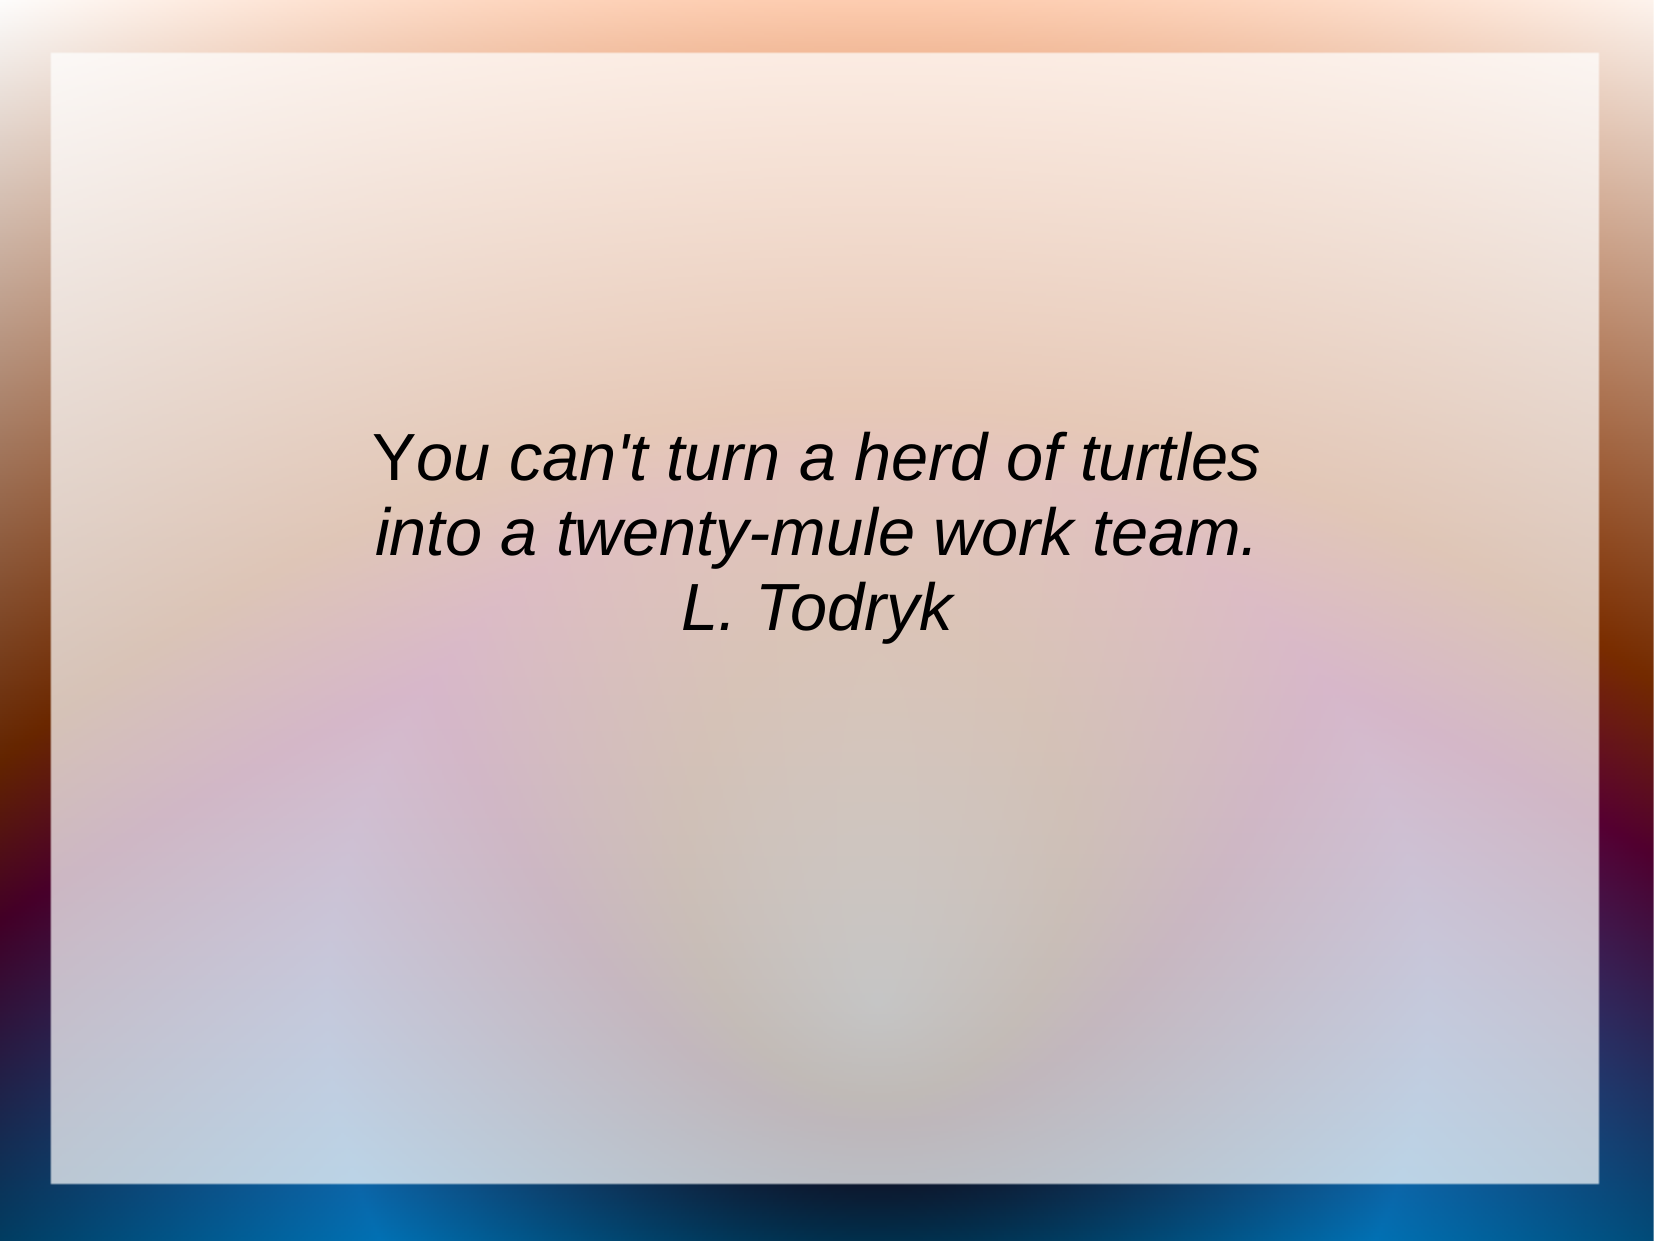

# You can't turn a herd of turtles
into a twenty-mule work team.
L. Todryk